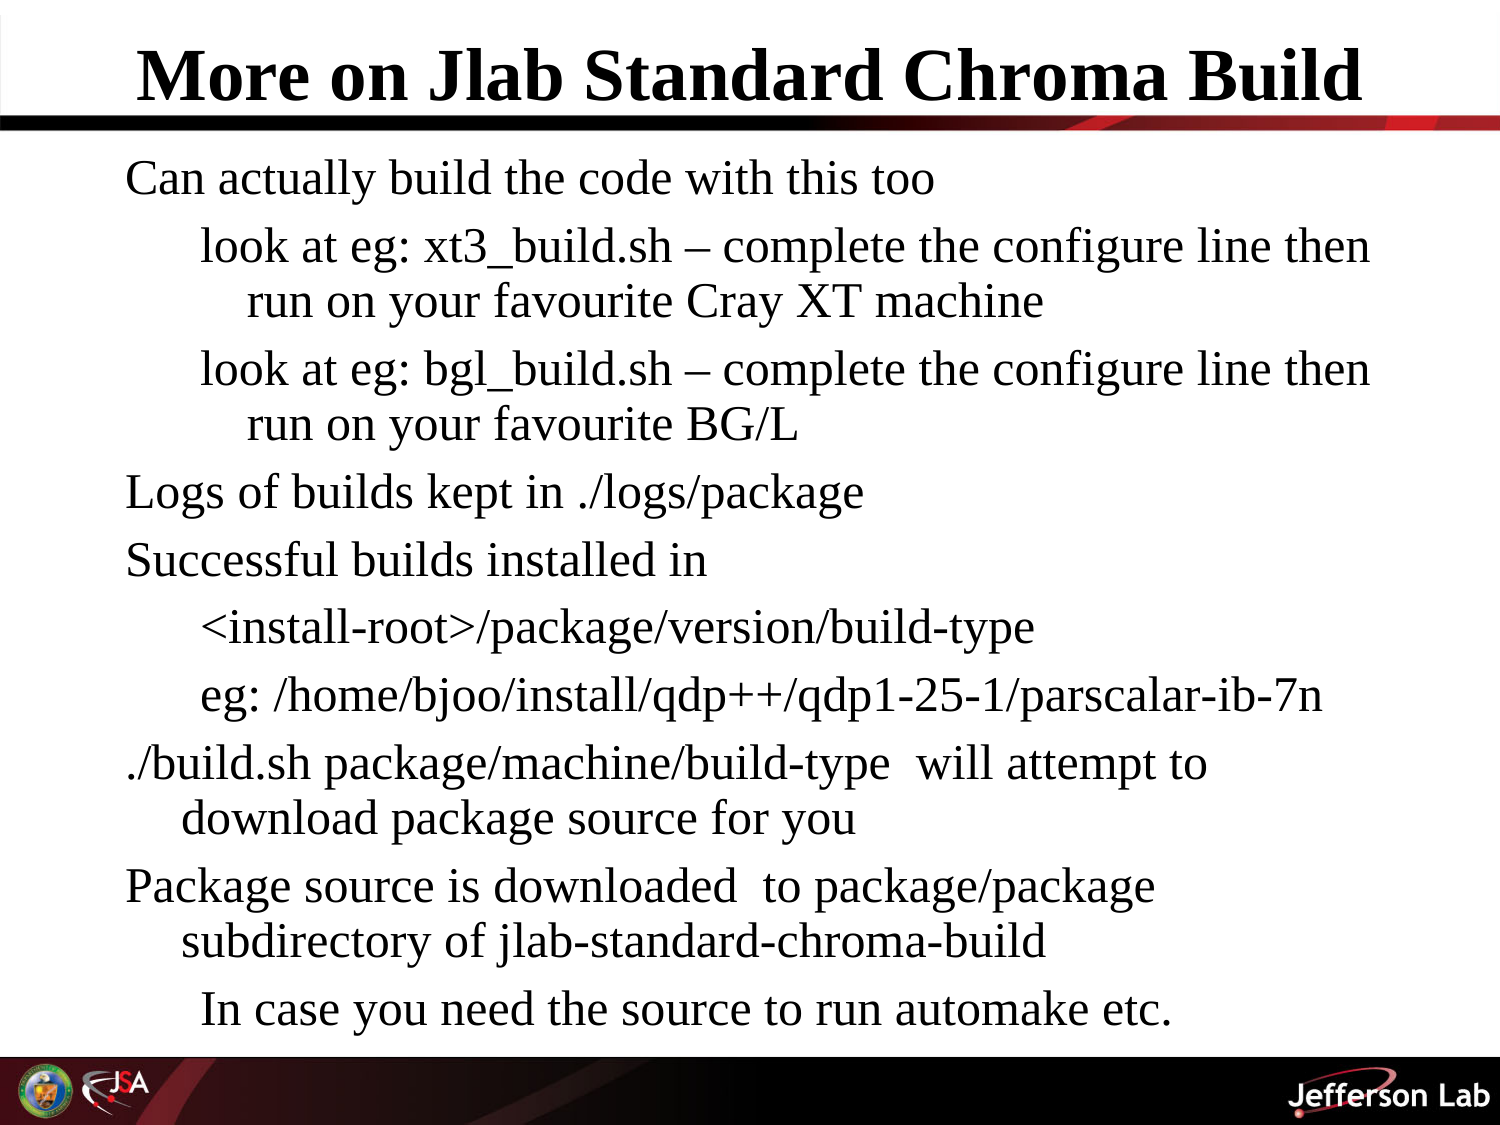

# More on Jlab Standard Chroma Build
Can actually build the code with this too
look at eg: xt3_build.sh – complete the configure line then run on your favourite Cray XT machine
look at eg: bgl_build.sh – complete the configure line then run on your favourite BG/L
Logs of builds kept in ./logs/package
Successful builds installed in
<install-root>/package/version/build-type
eg: /home/bjoo/install/qdp++/qdp1-25-1/parscalar-ib-7n
./build.sh package/machine/build-type will attempt to download package source for you
Package source is downloaded to package/package subdirectory of jlab-standard-chroma-build
In case you need the source to run automake etc.